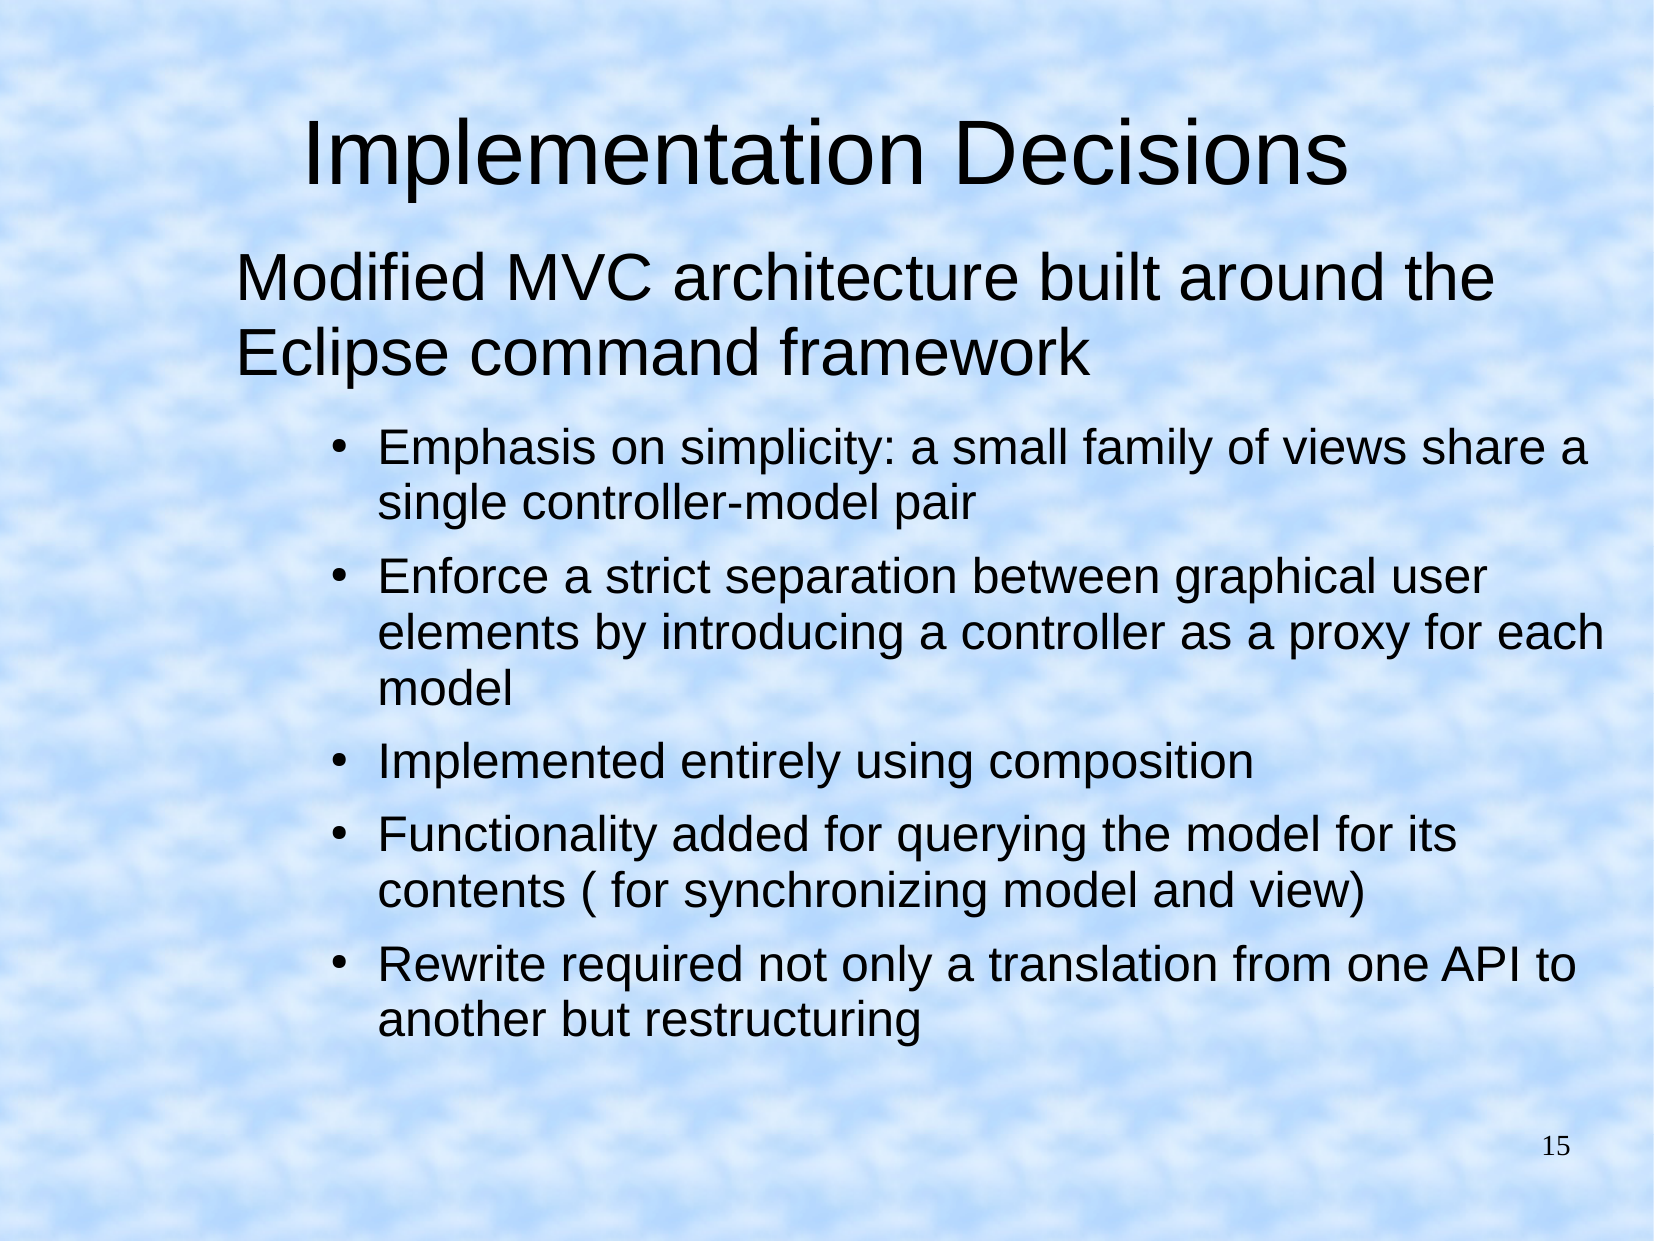

# Implementation Decisions
Modified MVC architecture built around the Eclipse command framework
Emphasis on simplicity: a small family of views share a single controller-model pair
Enforce a strict separation between graphical user elements by introducing a controller as a proxy for each model
Implemented entirely using composition
Functionality added for querying the model for its contents ( for synchronizing model and view)
Rewrite required not only a translation from one API to another but restructuring
15